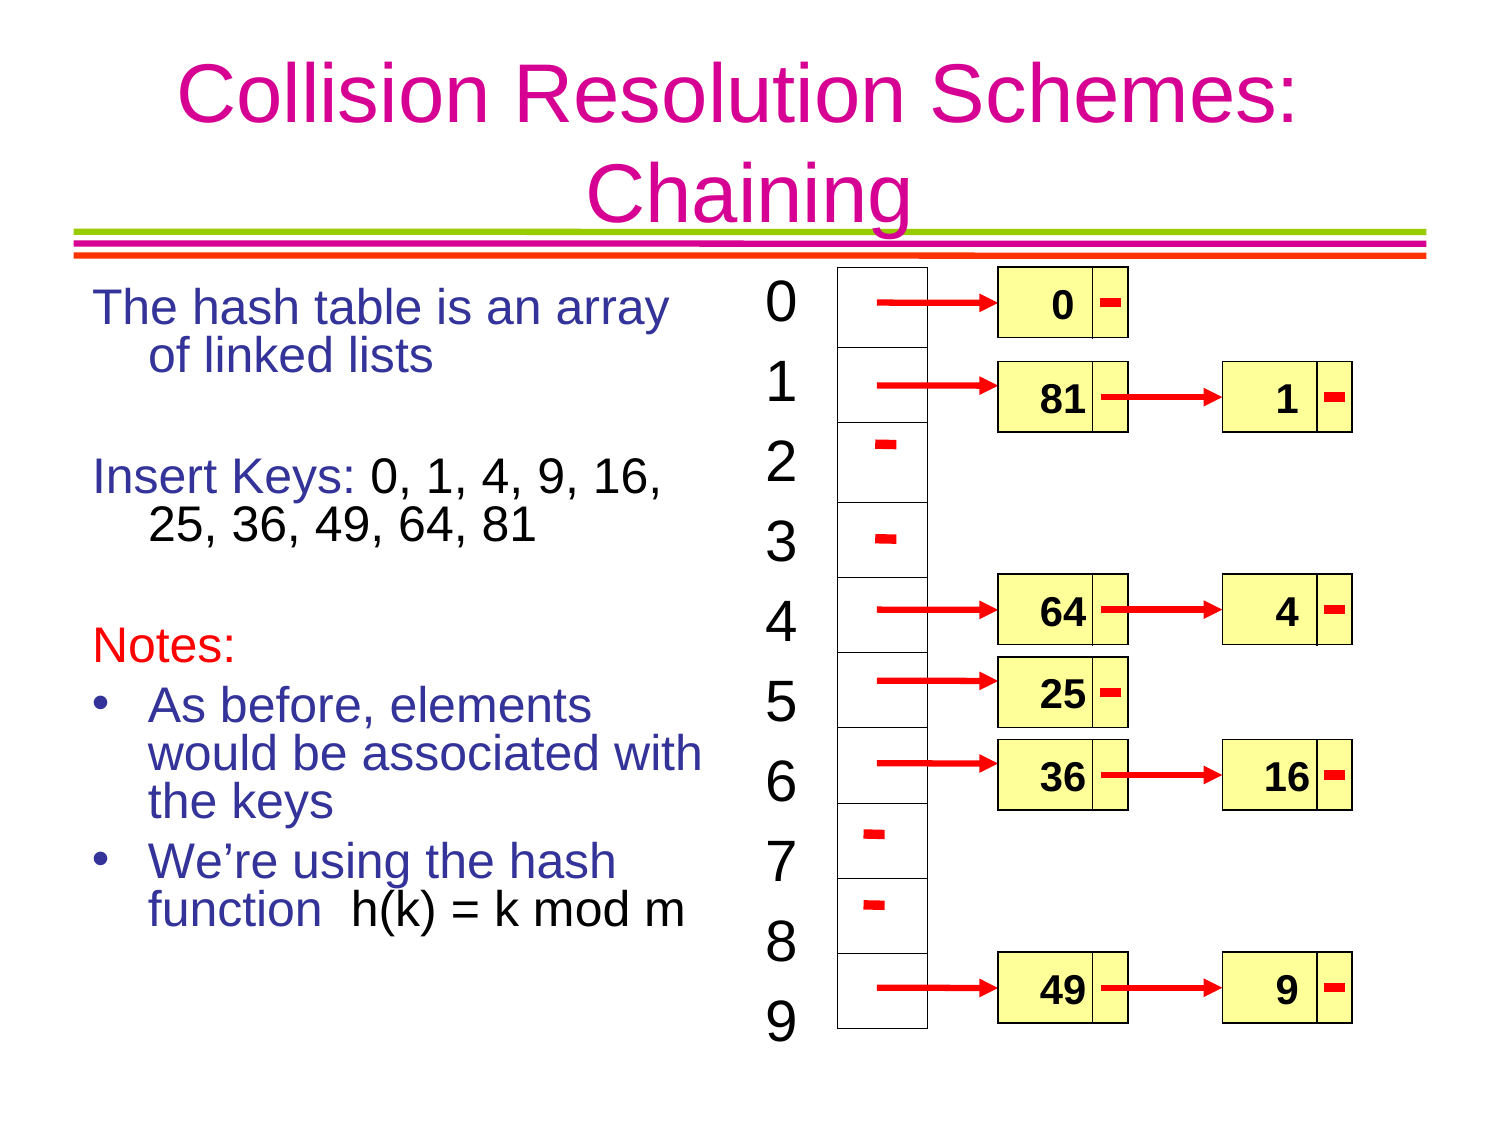

Collision Resolution Schemes: Chaining
| 0 |
| --- |
| 1 |
| 2 |
| 3 |
| 4 |
| 5 |
| 6 |
| 7 |
| 8 |
| 9 |
| |
| --- |
| |
| |
| |
| |
| |
| |
| |
| |
| |
0
The hash table is an array of linked lists
Insert Keys: 0, 1, 4, 9, 16, 25, 36, 49, 64, 81
Notes:
As before, elements would be associated with the keys
We’re using the hash function h(k) = k mod m
81
1
64
4
25
36
16
49
9